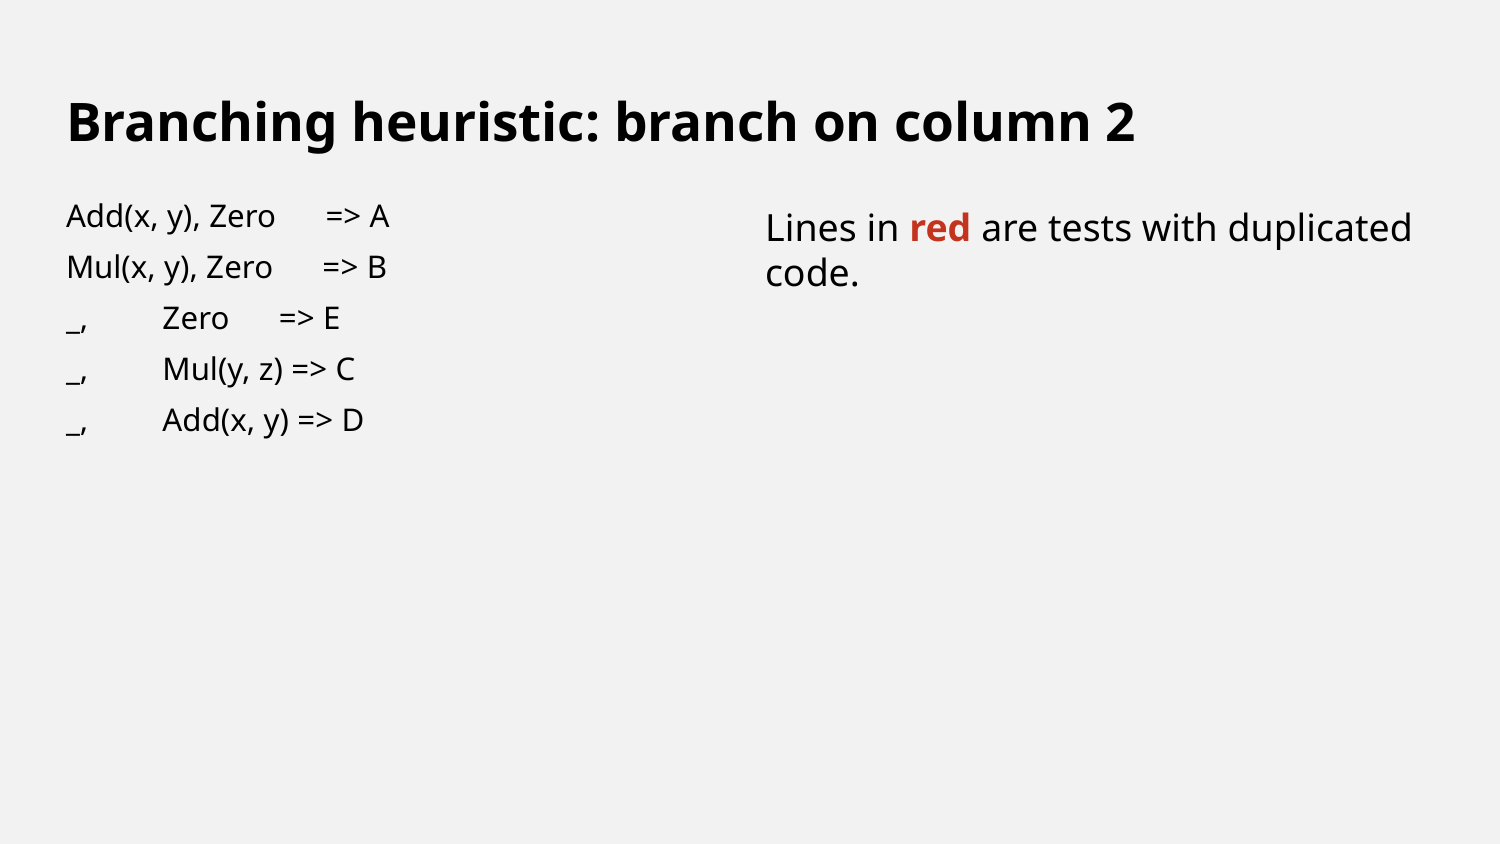

# Branching heuristic: branch on column 2
Add(x, y), Zero => A
Mul(x, y), Zero => B
_, Zero => E
_, Mul(y, z) => C
_, Add(x, y) => D
Lines in red are tests with duplicated code.